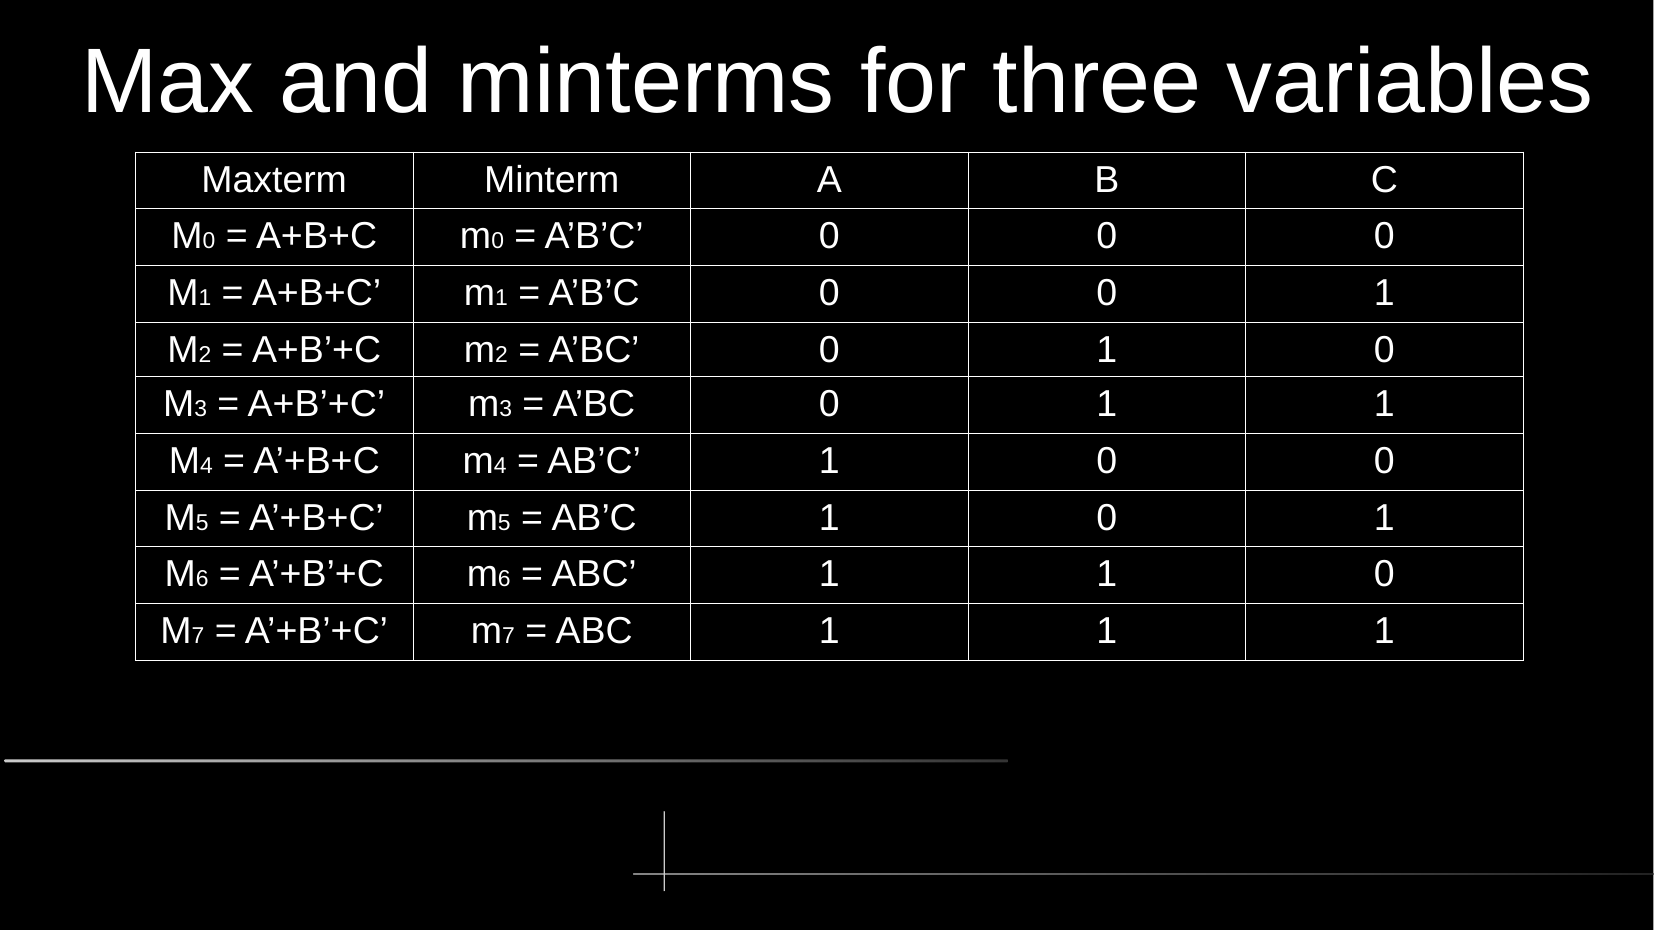

# Max and minterms for three variables
| Maxterm | Minterm | A | B | C |
| --- | --- | --- | --- | --- |
| M0 = A+B+C | m0 = A’B’C’ | 0 | 0 | 0 |
| M1 = A+B+C’ | m1 = A’B’C | 0 | 0 | 1 |
| M2 = A+B’+C | m2 = A’BC’ | 0 | 1 | 0 |
| M3 = A+B’+C’ | m3 = A’BC | 0 | 1 | 1 |
| M4 = A’+B+C | m4 = AB’C’ | 1 | 0 | 0 |
| M5 = A’+B+C’ | m5 = AB’C | 1 | 0 | 1 |
| M6 = A’+B’+C | m6 = ABC’ | 1 | 1 | 0 |
| M7 = A’+B’+C’ | m7 = ABC | 1 | 1 | 1 |